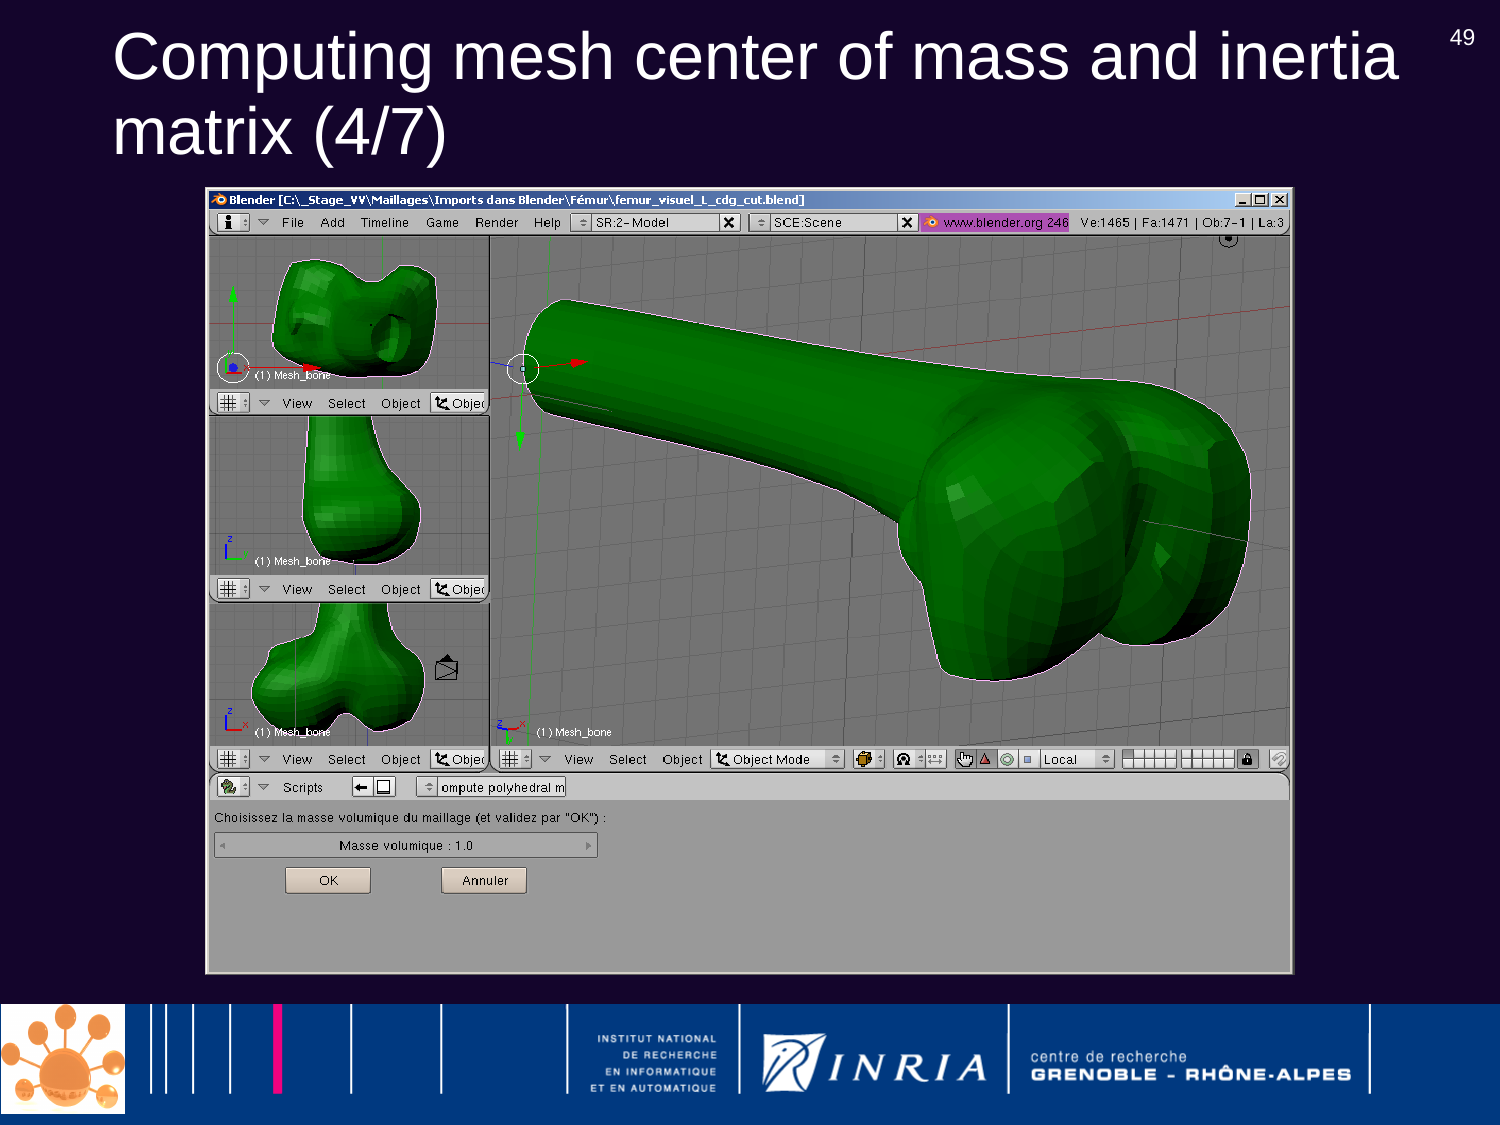

# Computing mesh center of mass and inertia matrix (4/7)